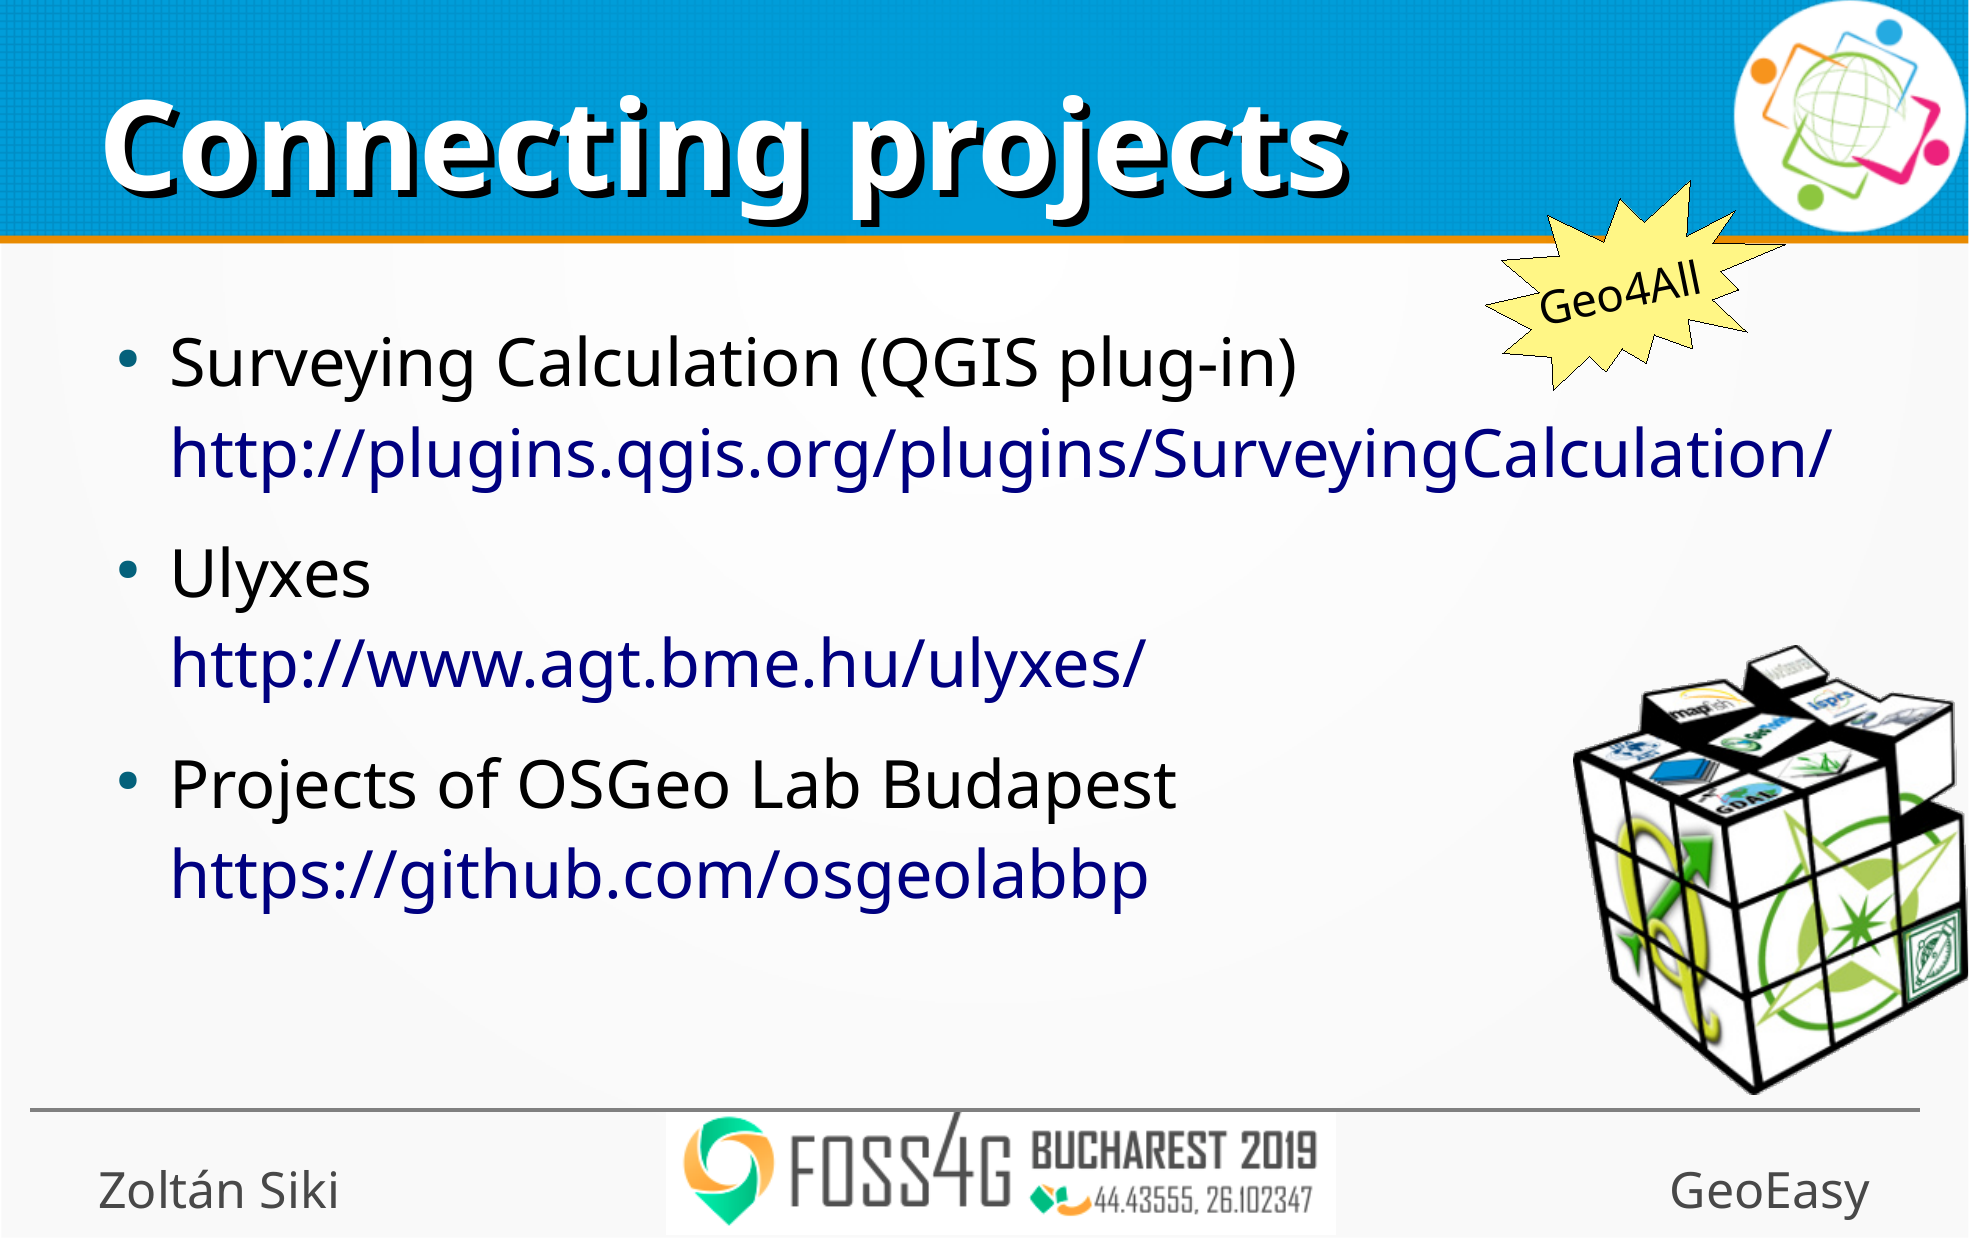

# Connecting projects
Geo4All
Surveying Calculation (QGIS plug-in)
http://plugins.qgis.org/plugins/SurveyingCalculation/
Ulyxes
http://www.agt.bme.hu/ulyxes/
Projects of OSGeo Lab Budapest
https://github.com/osgeolabbp